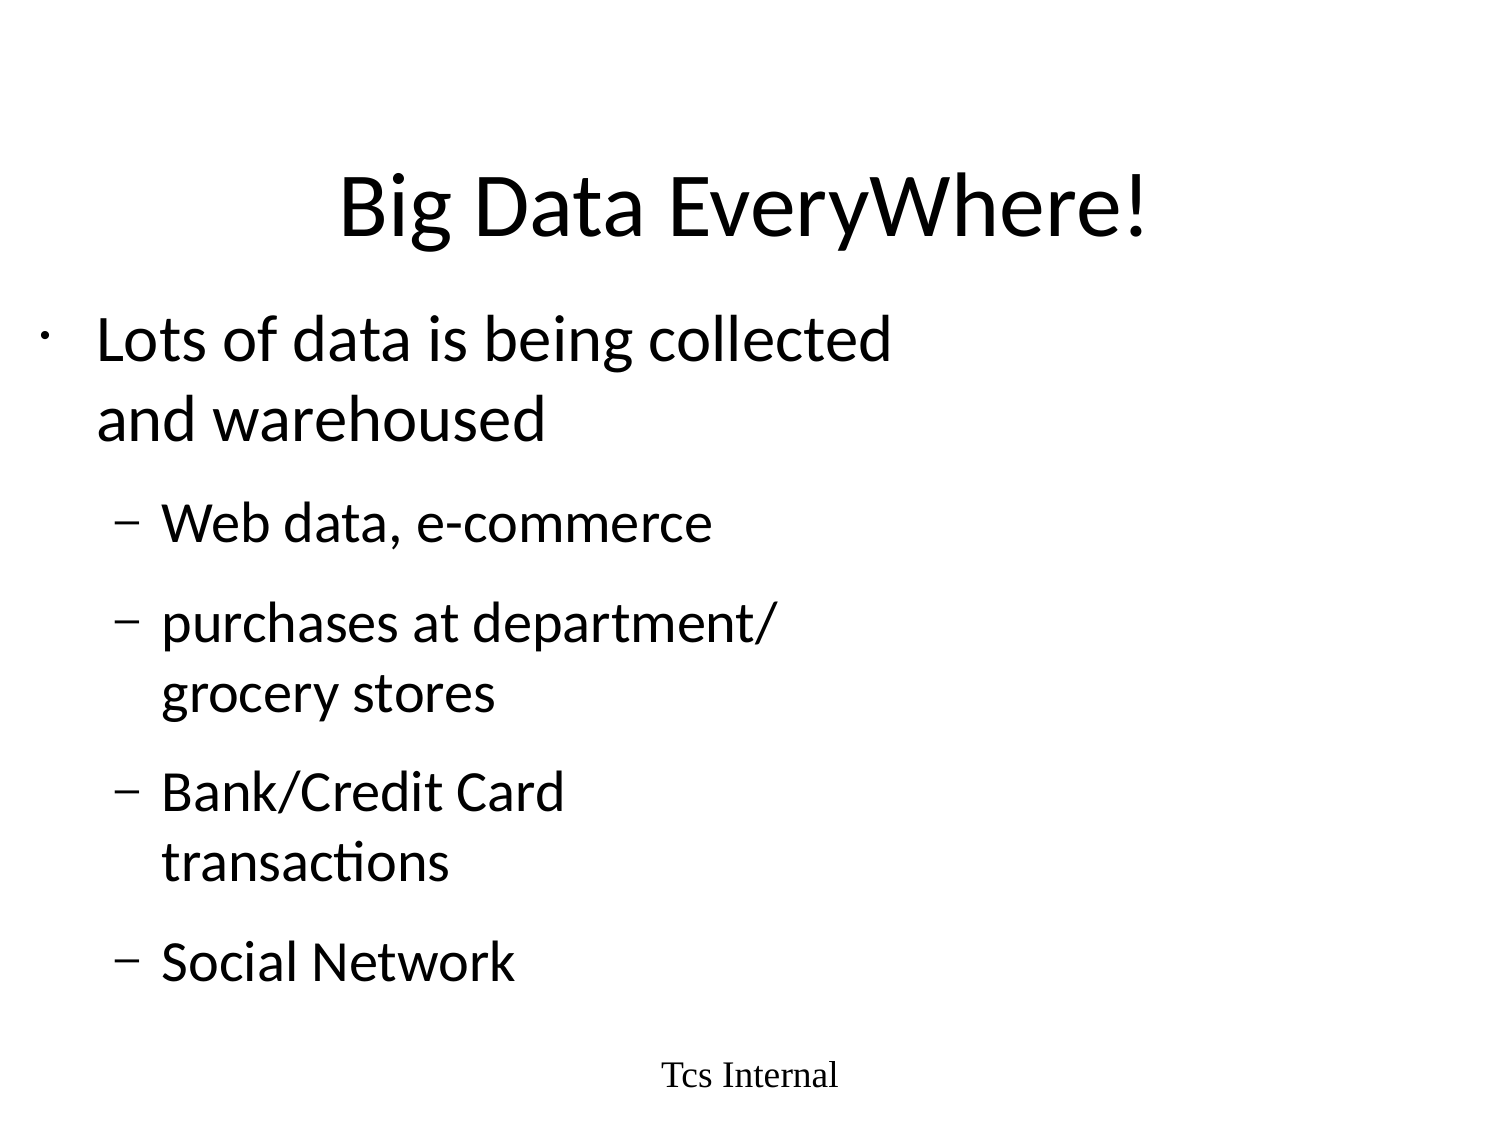

# Big Data EveryWhere!
Lots of data is being collected
and warehoused
Web data, e-commerce
purchases at department/
grocery stores
Bank/Credit Card
transactions
Social Network